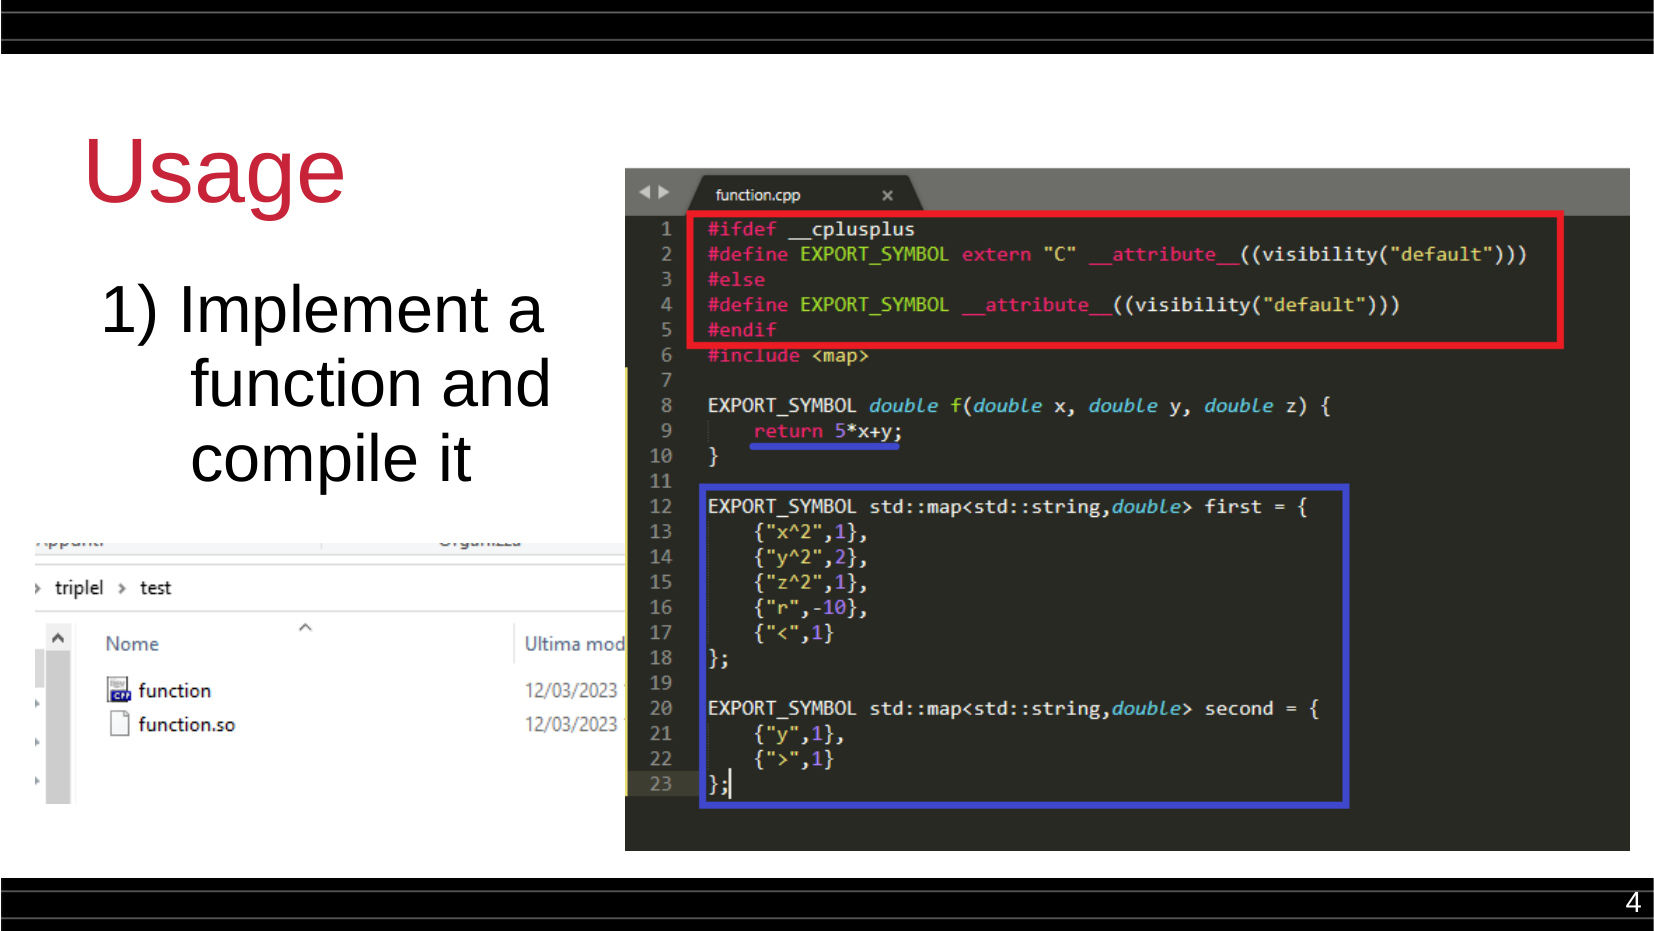

# Usage
 Implement a
 function and
 compile it